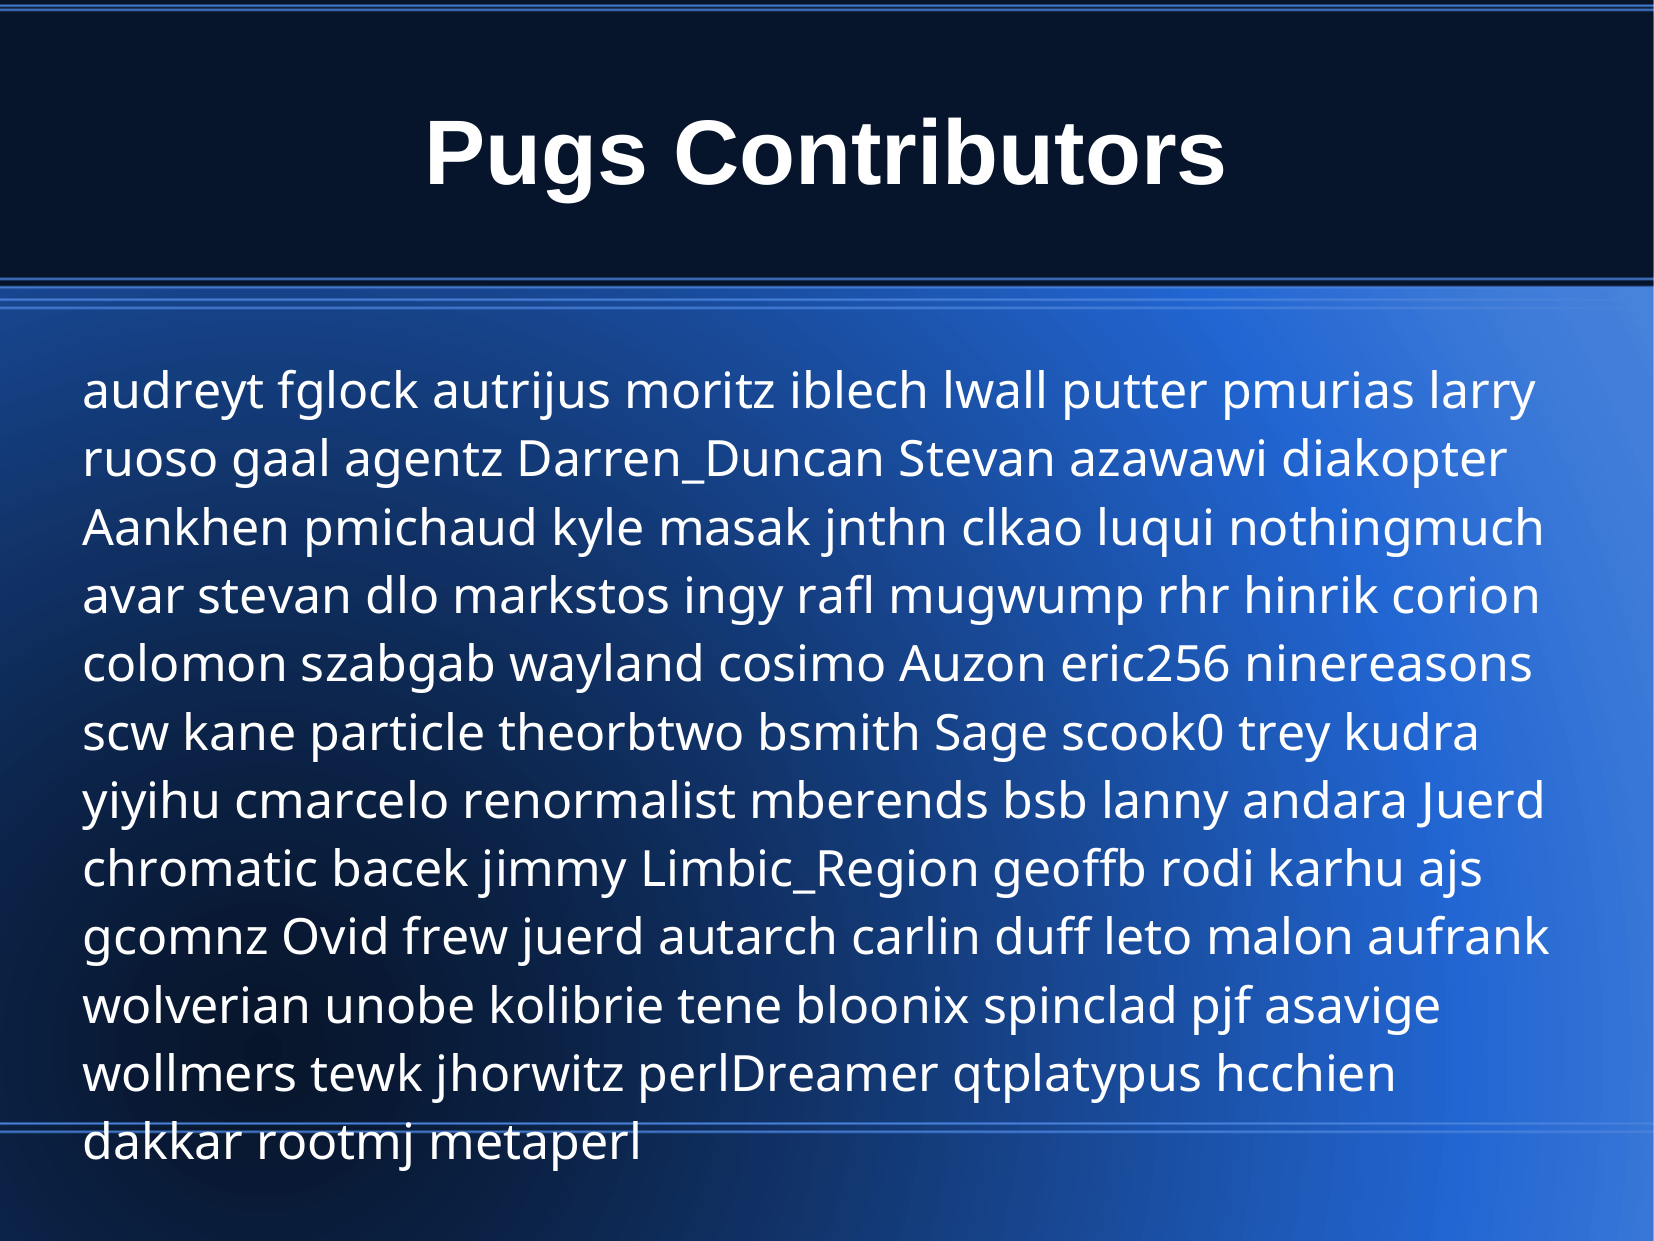

# Pugs Contributors
audreyt fglock autrijus moritz iblech lwall putter pmurias larry ruoso gaal agentz Darren_Duncan Stevan azawawi diakopter Aankhen pmichaud kyle masak jnthn clkao luqui nothingmuch avar stevan dlo markstos ingy rafl mugwump rhr hinrik corion colomon szabgab wayland cosimo Auzon eric256 ninereasons scw kane particle theorbtwo bsmith Sage scook0 trey kudra yiyihu cmarcelo renormalist mberends bsb lanny andara Juerd chromatic bacek jimmy Limbic_Region geoffb rodi karhu ajs gcomnz Ovid frew juerd autarch carlin duff leto malon aufrank wolverian unobe kolibrie tene bloonix spinclad pjf asavige wollmers tewk jhorwitz perlDreamer qtplatypus hcchien dakkar rootmj metaperl